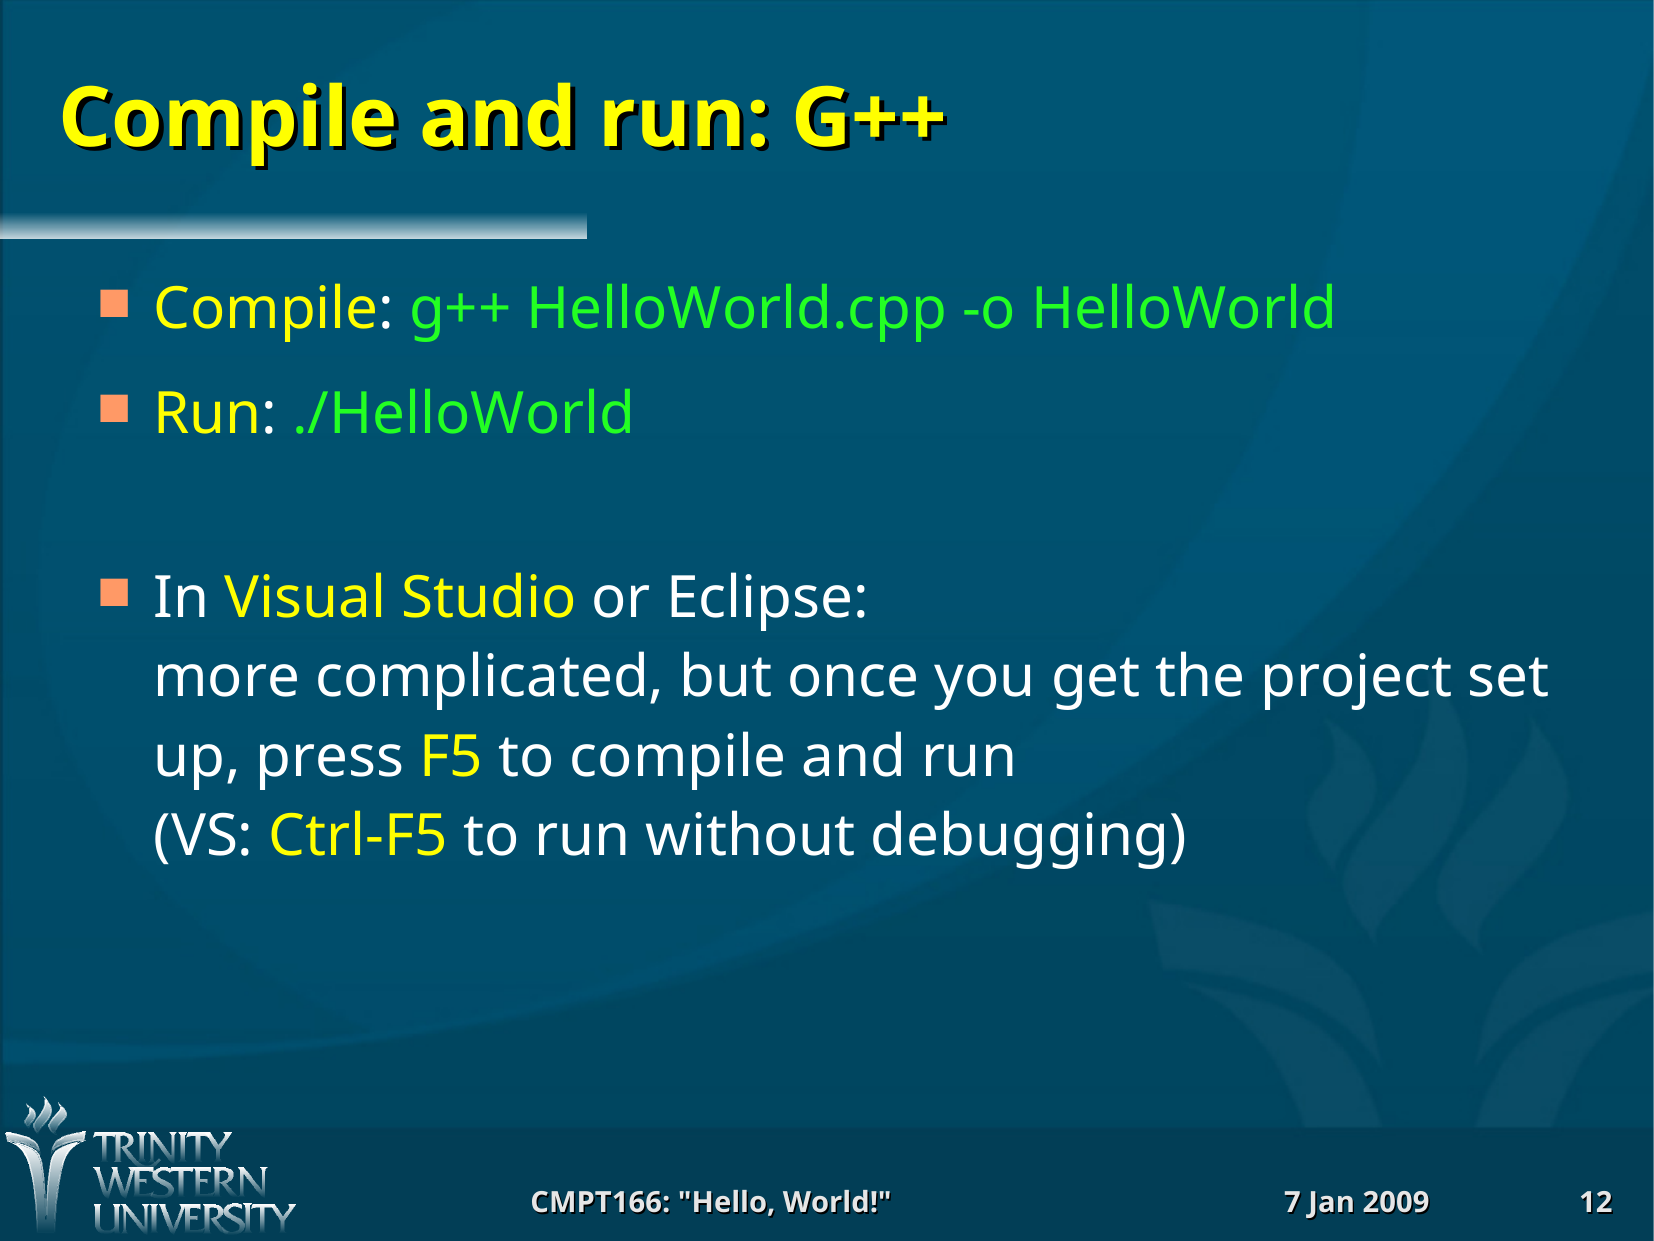

# Compile and run: G++
Compile: g++ HelloWorld.cpp -o HelloWorld
Run: ./HelloWorld
In Visual Studio or Eclipse:
more complicated, but once you get the project set up, press F5 to compile and run
(VS: Ctrl-F5 to run without debugging)
CMPT166: "Hello, World!"
7 Jan 2009
12